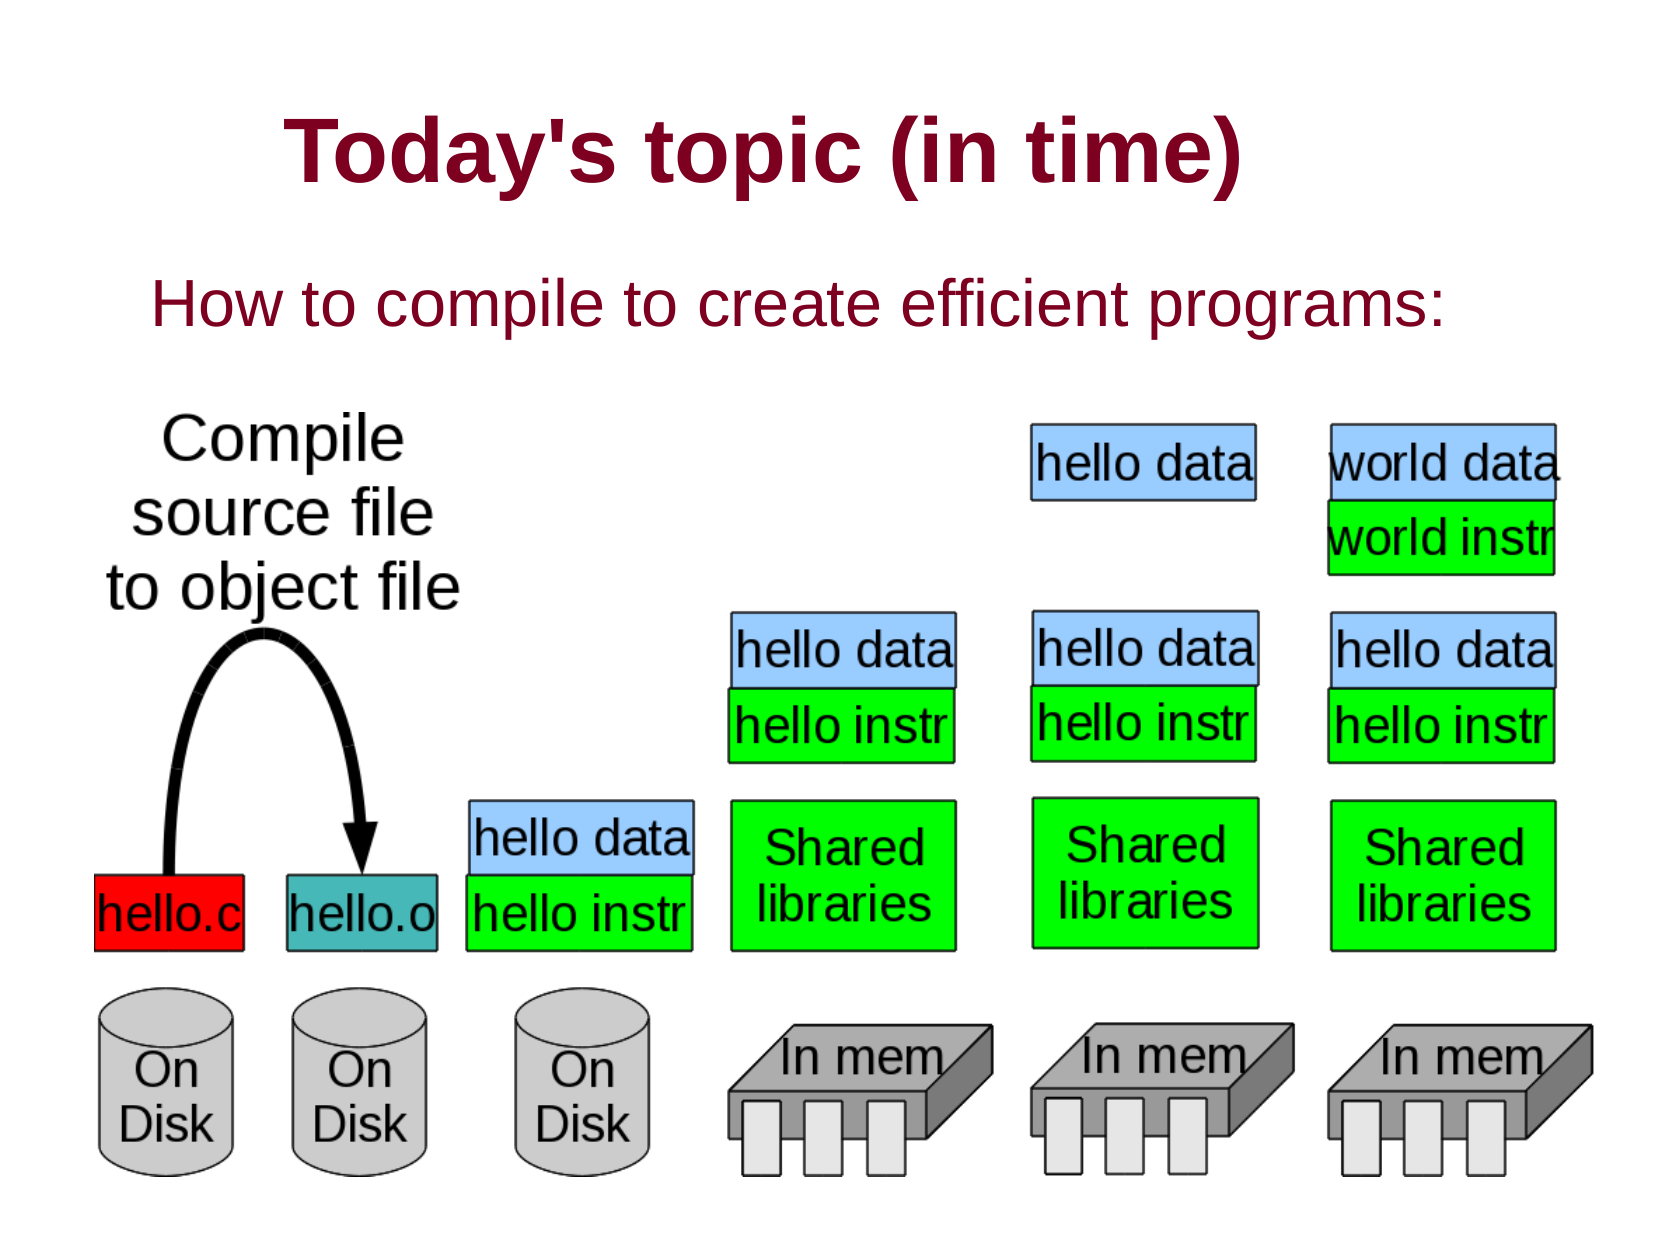

# Today's topic (in time)
How to compile to create efficient programs: